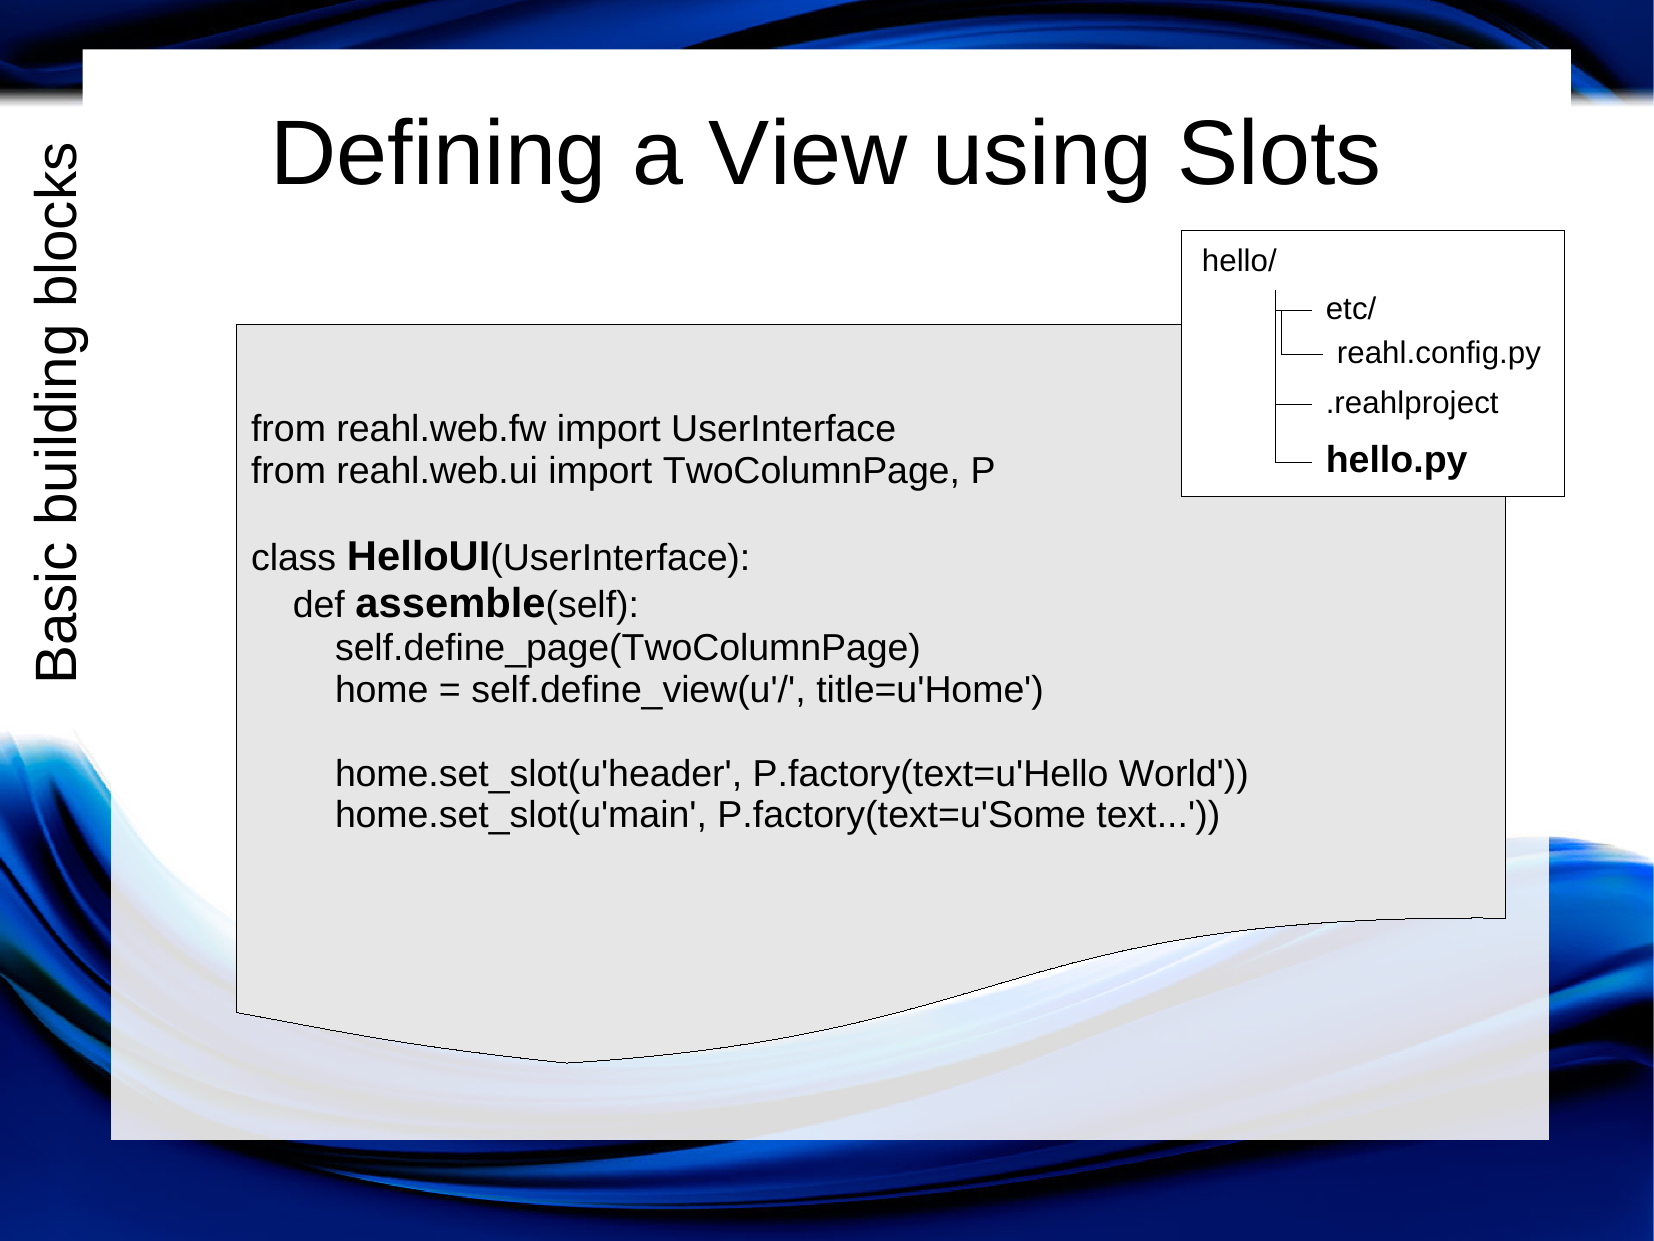

# Defining a View using Slots
hello/
etc/
reahl.config.py
.reahlproject
hello.py
from reahl.web.fw import UserInterface
from reahl.web.ui import TwoColumnPage, P
class HelloUI(UserInterface):
 def assemble(self):
 self.define_page(TwoColumnPage)
 home = self.define_view(u'/', title=u'Home')
 home.set_slot(u'header', P.factory(text=u'Hello World'))
 home.set_slot(u'main', P.factory(text=u'Some text...'))
Basic building blocks